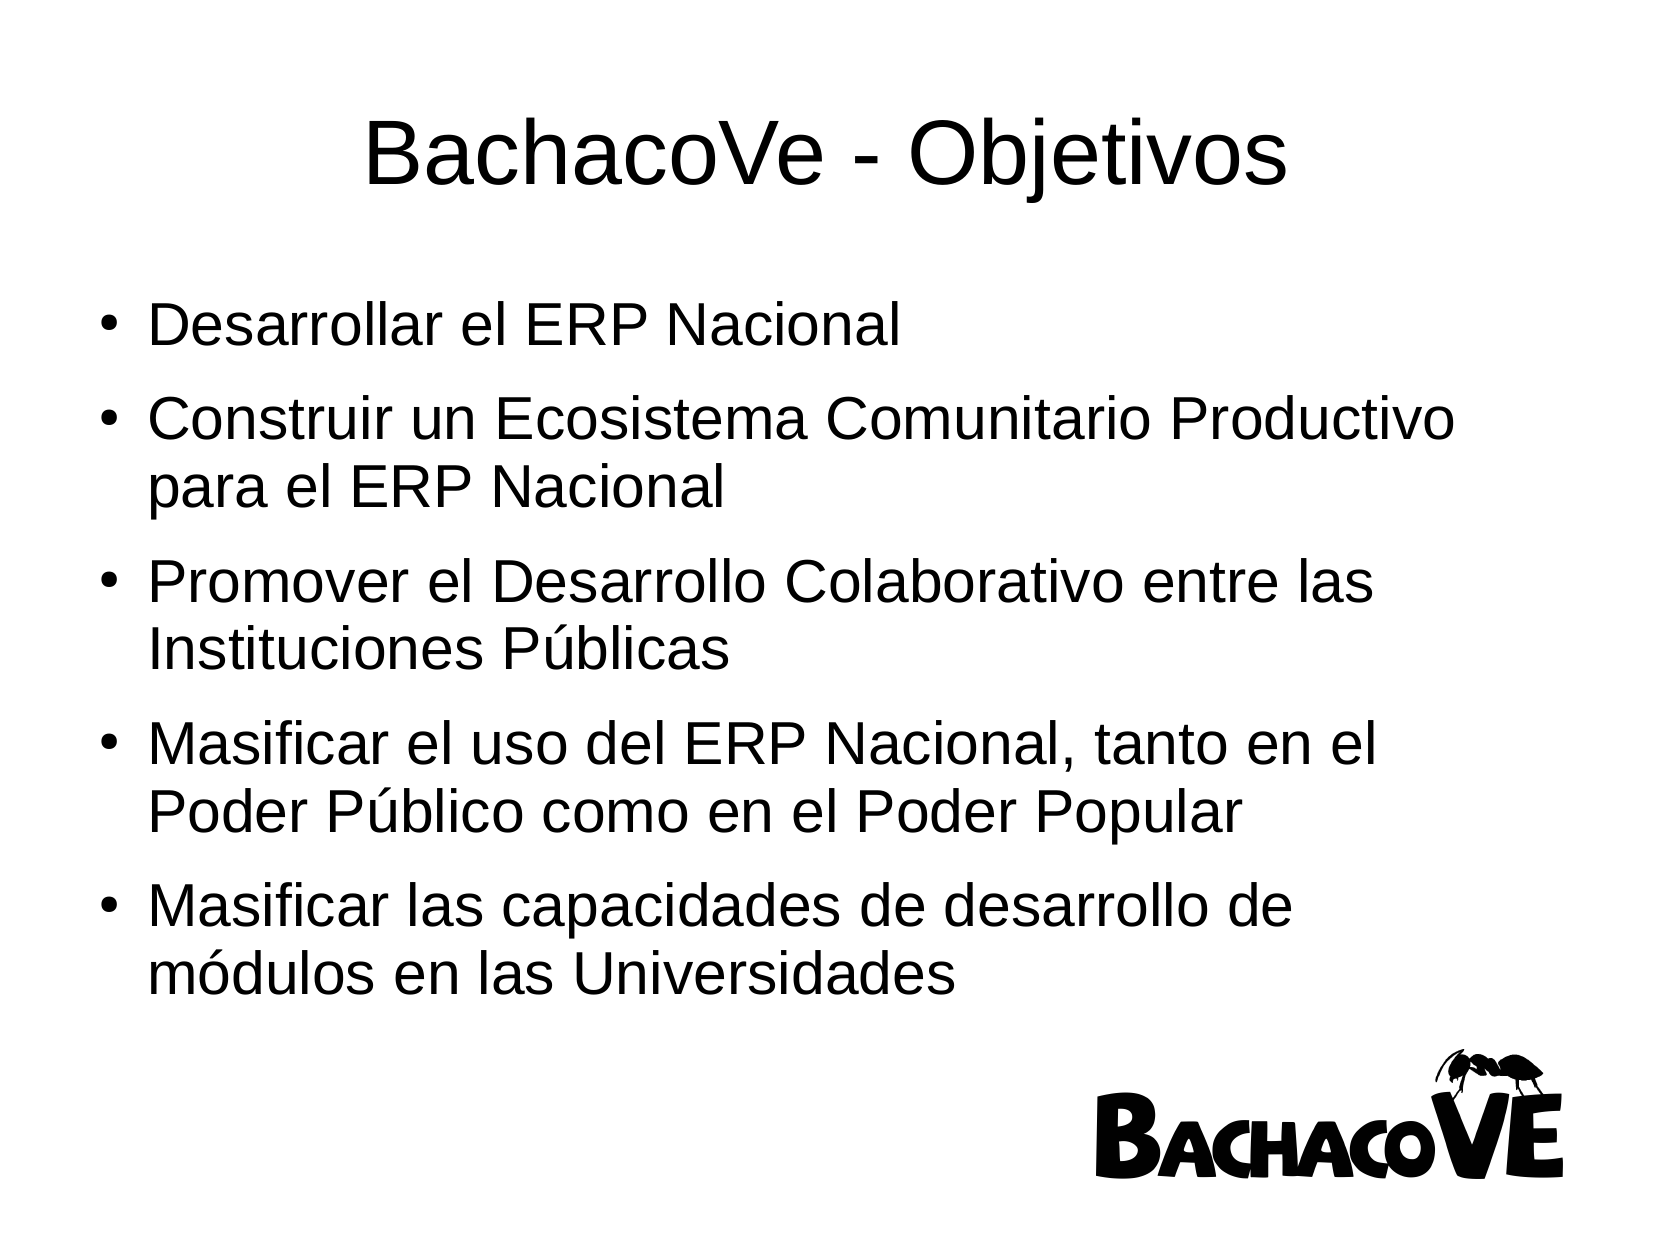

# BachacoVe - Objetivos
Desarrollar el ERP Nacional
Construir un Ecosistema Comunitario Productivo para el ERP Nacional
Promover el Desarrollo Colaborativo entre las Instituciones Públicas
Masificar el uso del ERP Nacional, tanto en el Poder Público como en el Poder Popular
Masificar las capacidades de desarrollo de módulos en las Universidades